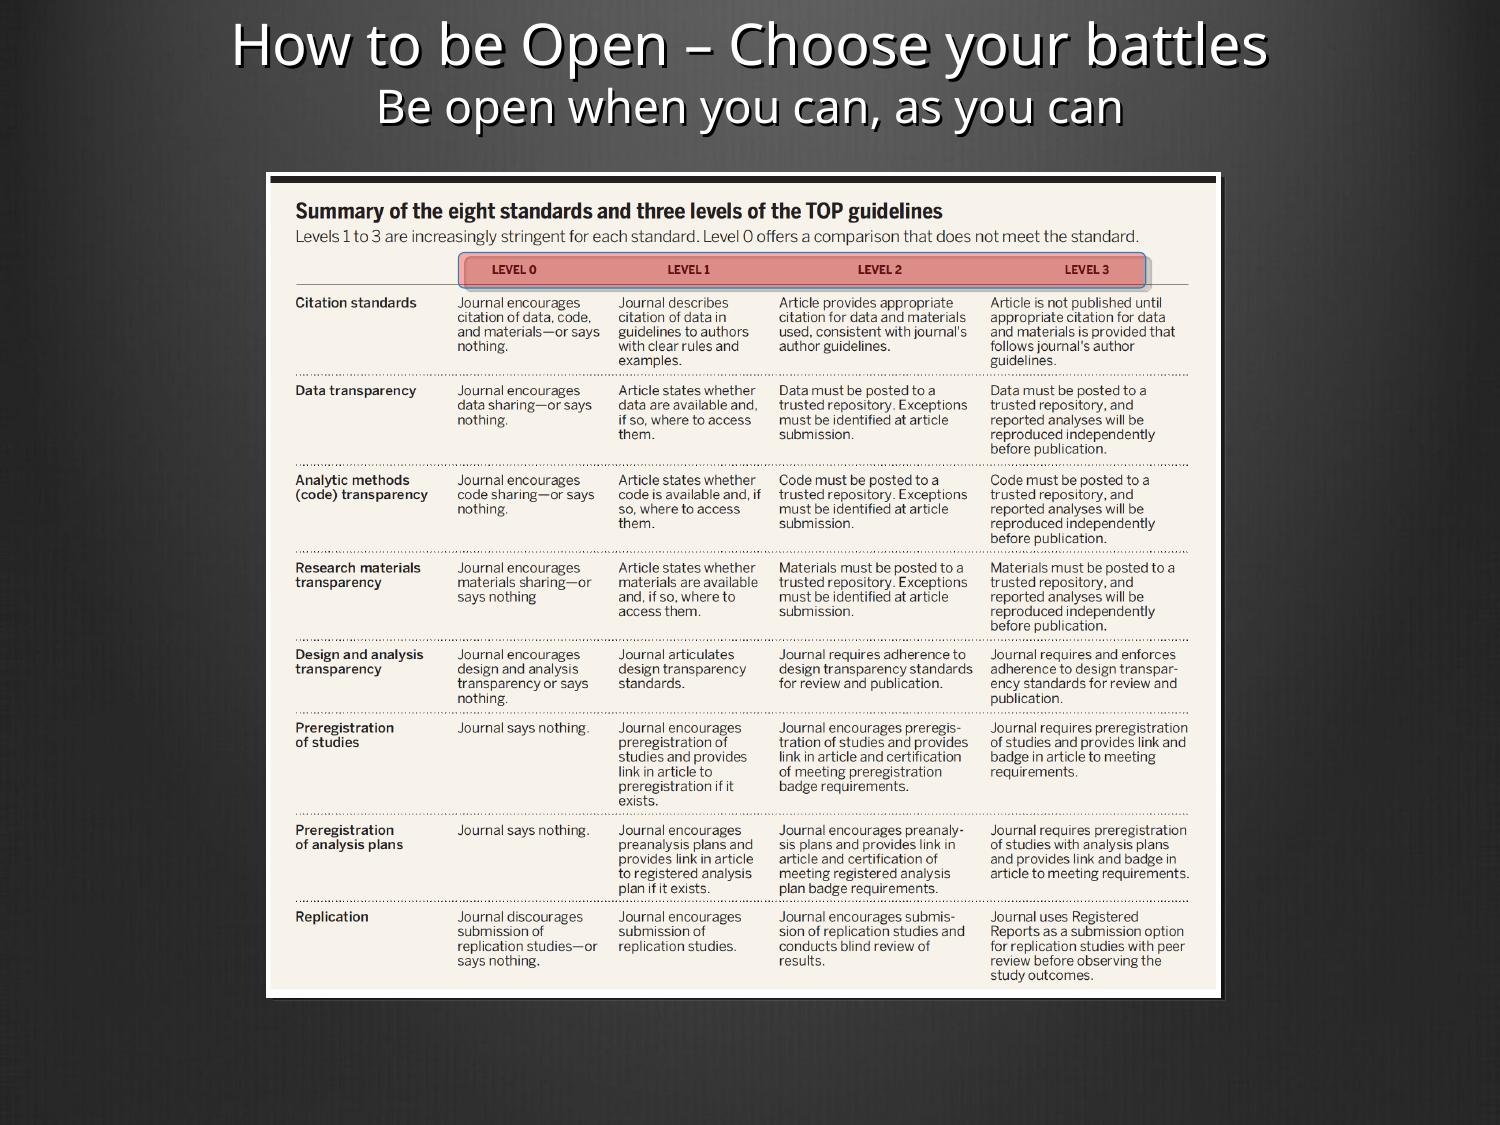

# How to be Open – Choose your battles Be open when you can, as you can